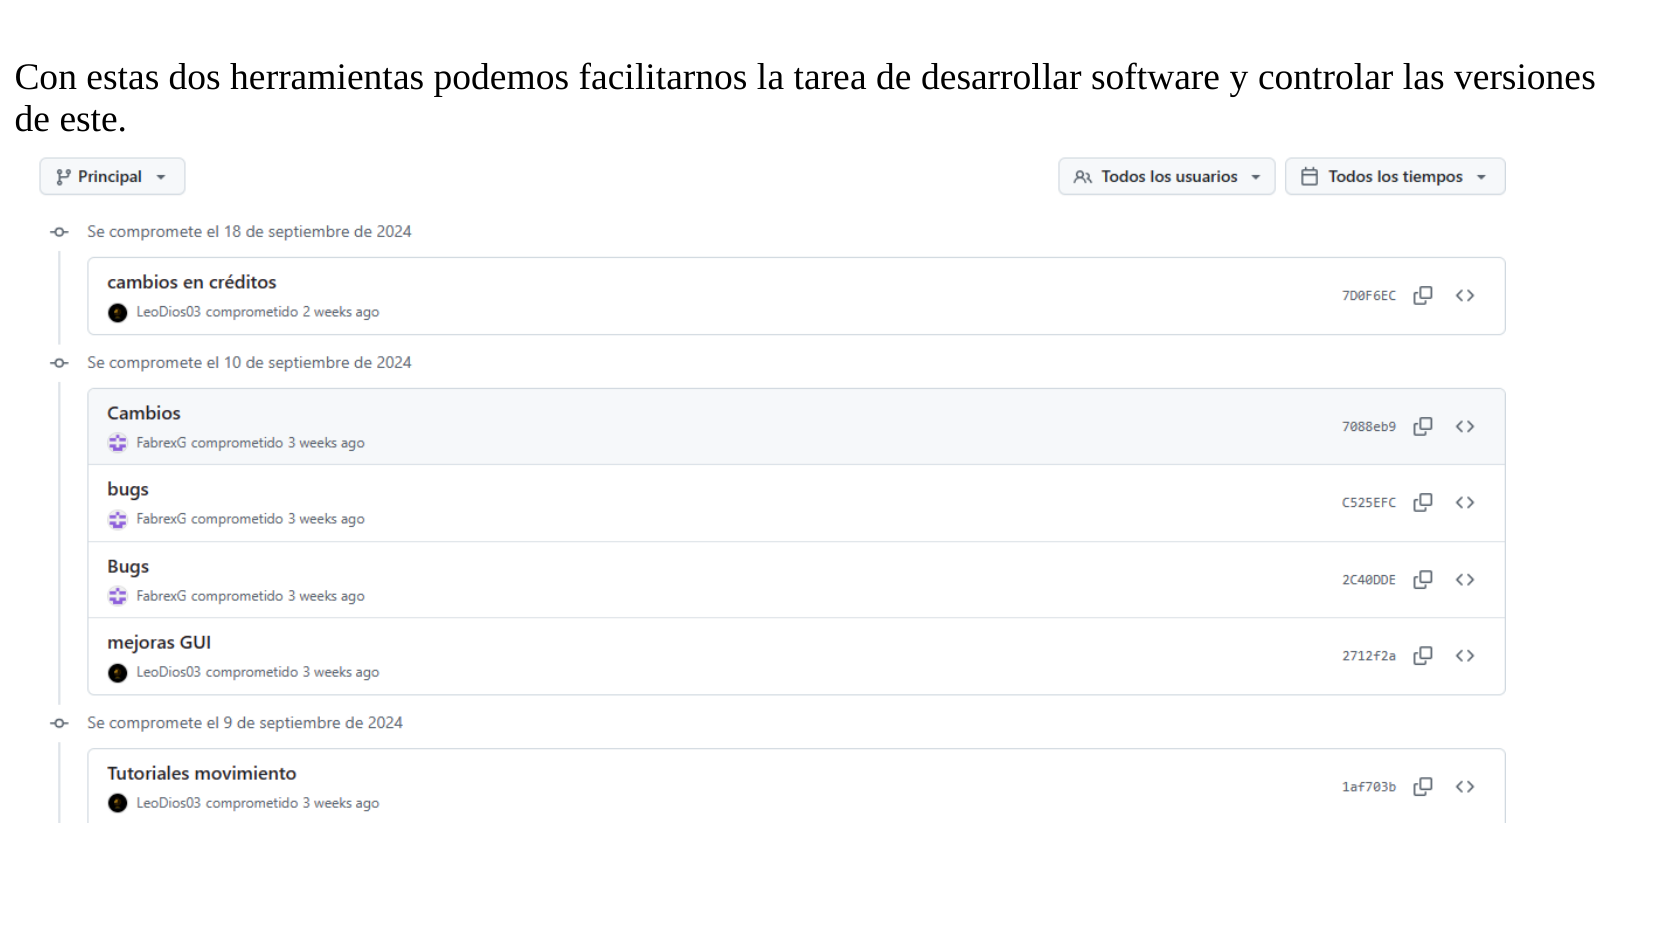

Con estas dos herramientas podemos facilitarnos la tarea de desarrollar software y controlar las versiones de este.